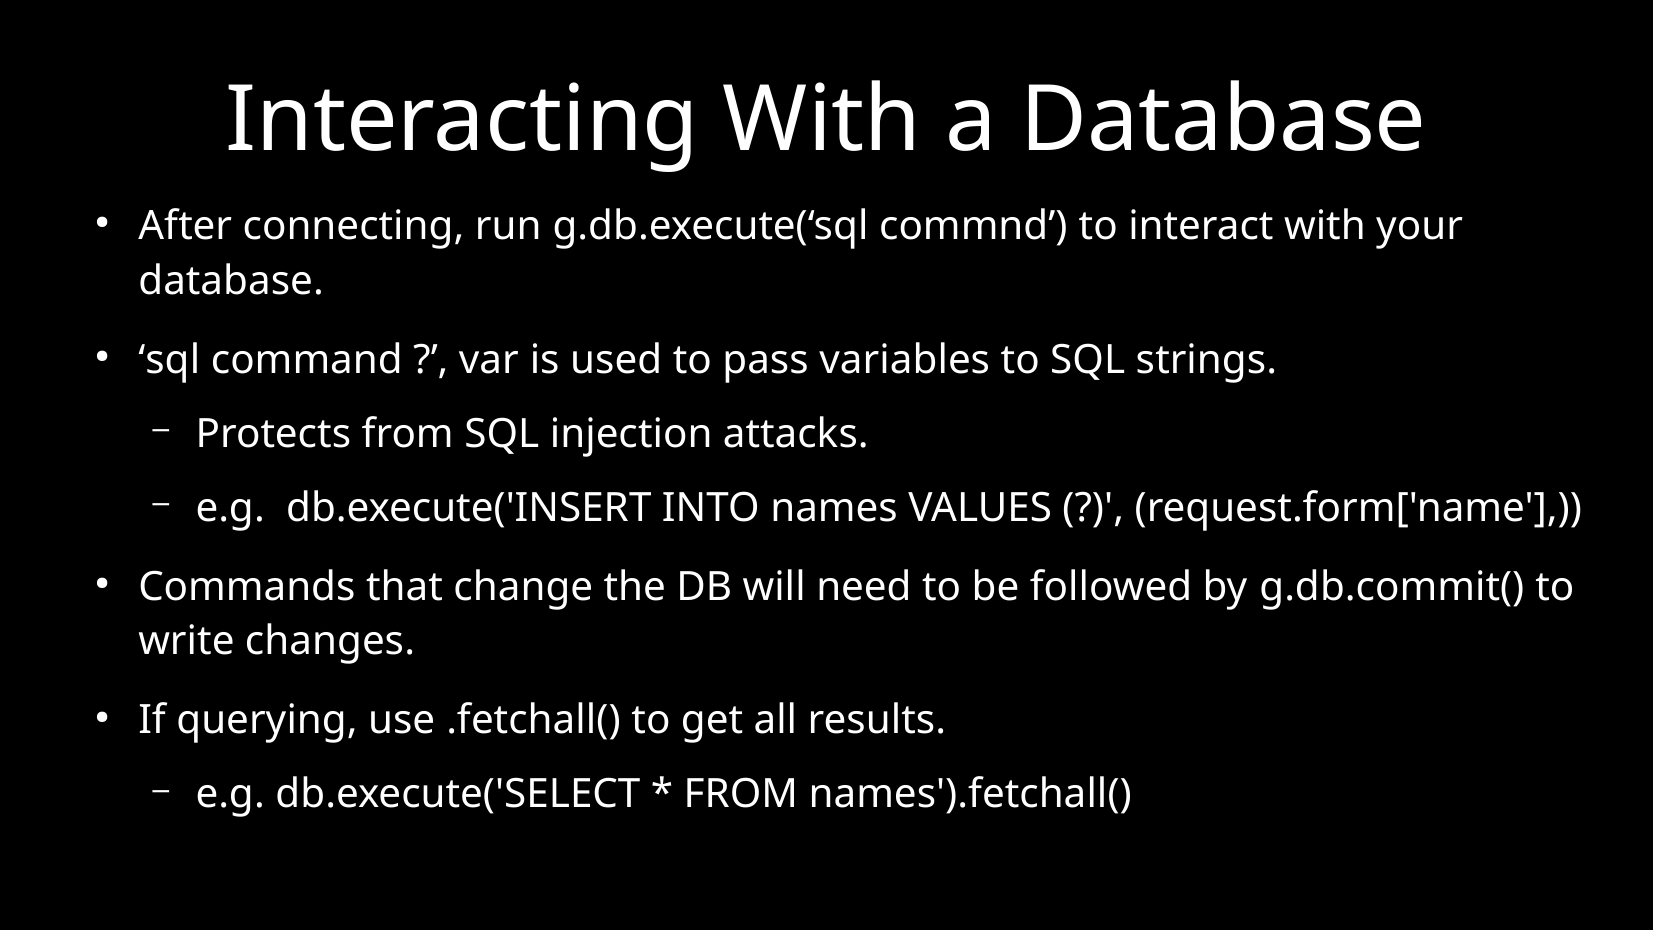

# Interacting With a Database
After connecting, run g.db.execute(‘sql commnd’) to interact with your database.
‘sql command ?’, var is used to pass variables to SQL strings.
Protects from SQL injection attacks.
e.g. db.execute('INSERT INTO names VALUES (?)', (request.form['name'],))
Commands that change the DB will need to be followed by g.db.commit() to write changes.
If querying, use .fetchall() to get all results.
e.g. db.execute('SELECT * FROM names').fetchall()